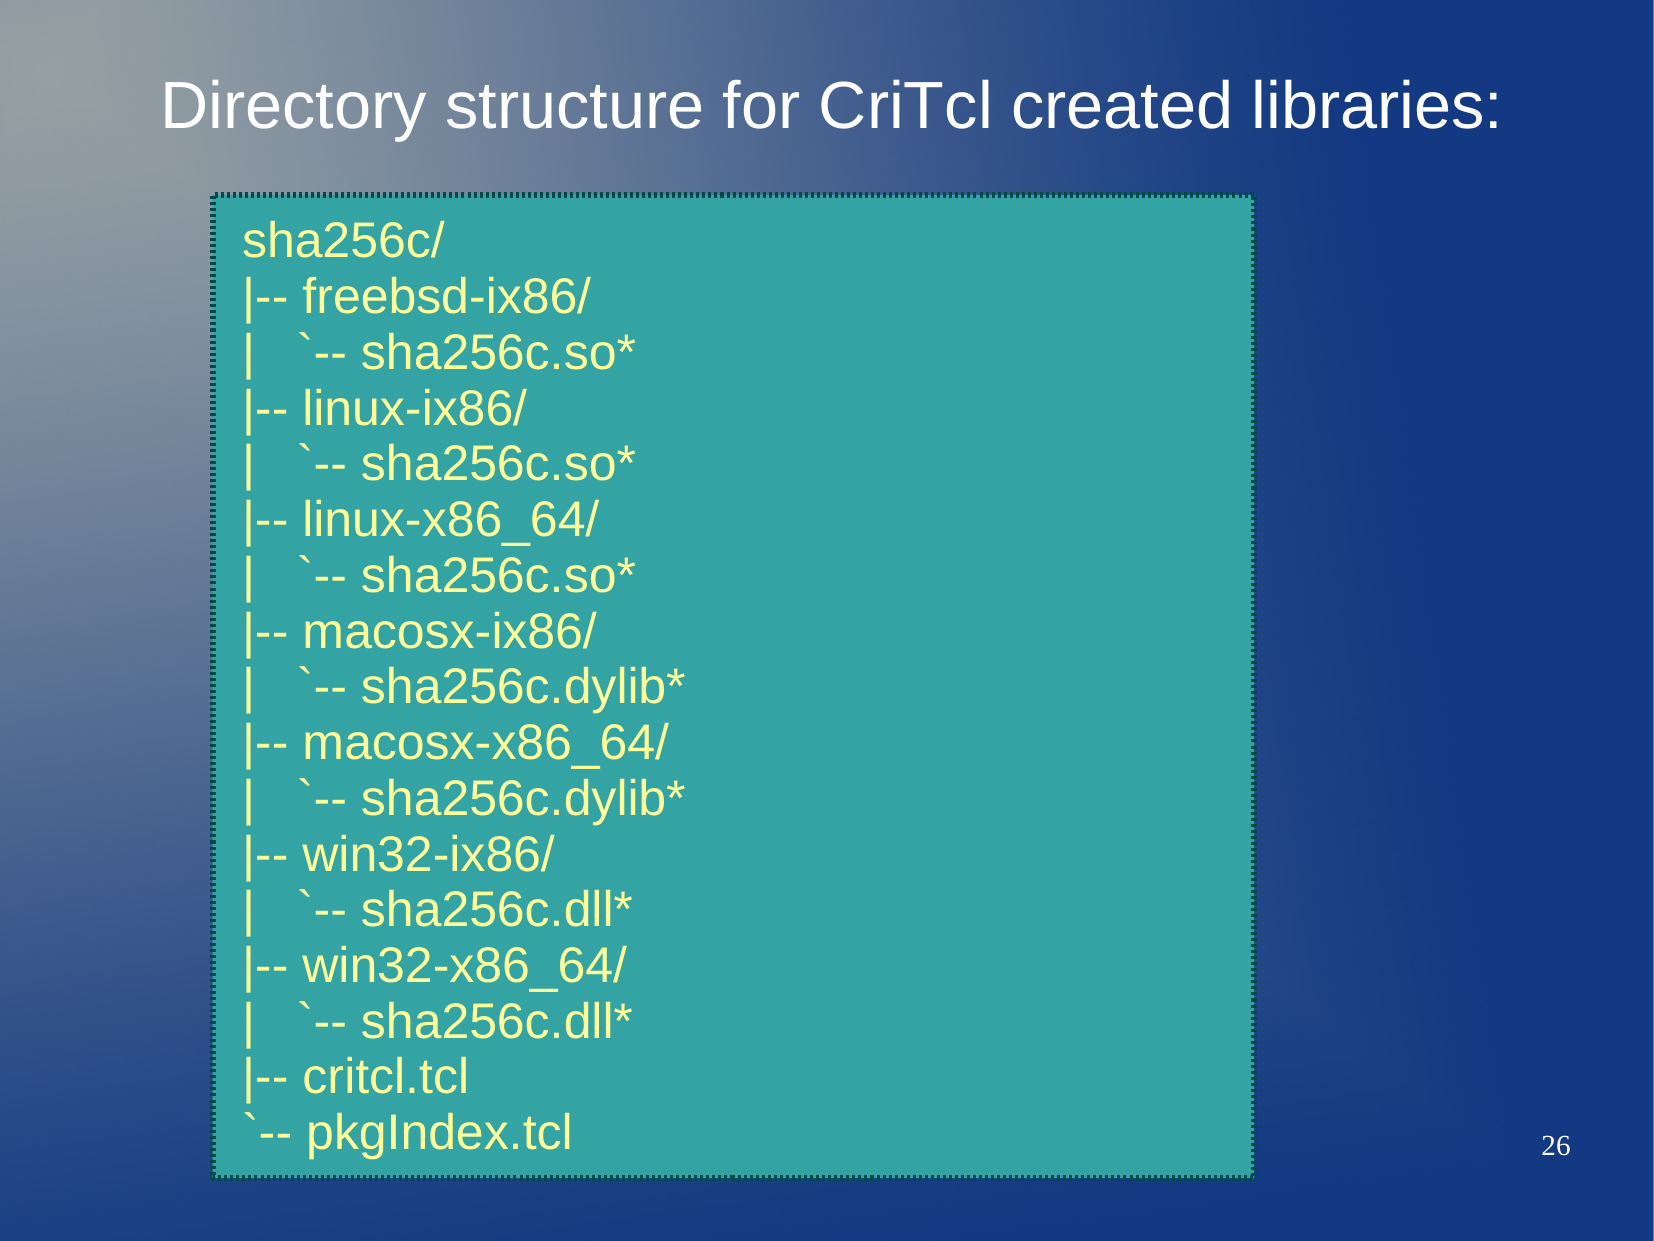

Directory structure for CriTcl created libraries:
sha256c/
|-- freebsd-ix86/
| `-- sha256c.so*
|-- linux-ix86/
| `-- sha256c.so*
|-- linux-x86_64/
| `-- sha256c.so*
|-- macosx-ix86/
| `-- sha256c.dylib*
|-- macosx-x86_64/
| `-- sha256c.dylib*
|-- win32-ix86/
| `-- sha256c.dll*
|-- win32-x86_64/
| `-- sha256c.dll*
|-- critcl.tcl
`-- pkgIndex.tcl
26